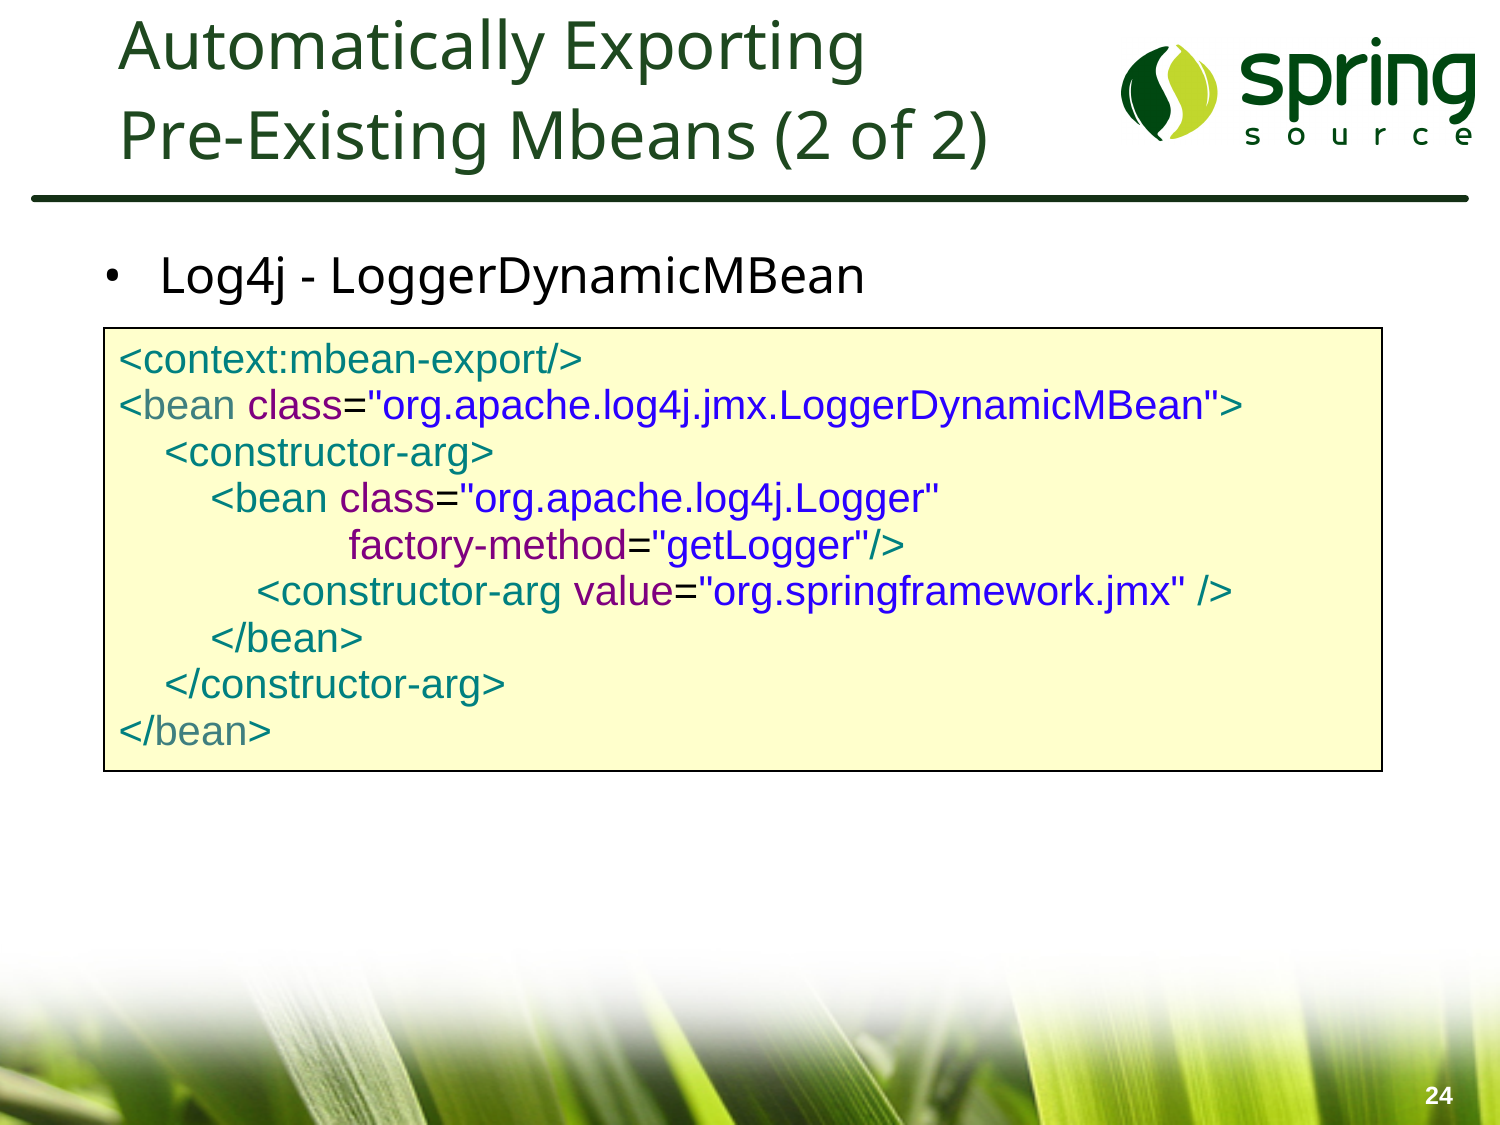

Automatically Exporting
Pre-Existing Mbeans (2 of 2)
# Log4j - LoggerDynamicMBean
<context:mbean-export/>
<bean class="org.apache.log4j.jmx.LoggerDynamicMBean">
 <constructor-arg>
 <bean class="org.apache.log4j.Logger"
 factory-method="getLogger"/>
 <constructor-arg value="org.springframework.jmx" />
 </bean>
 </constructor-arg>
</bean>